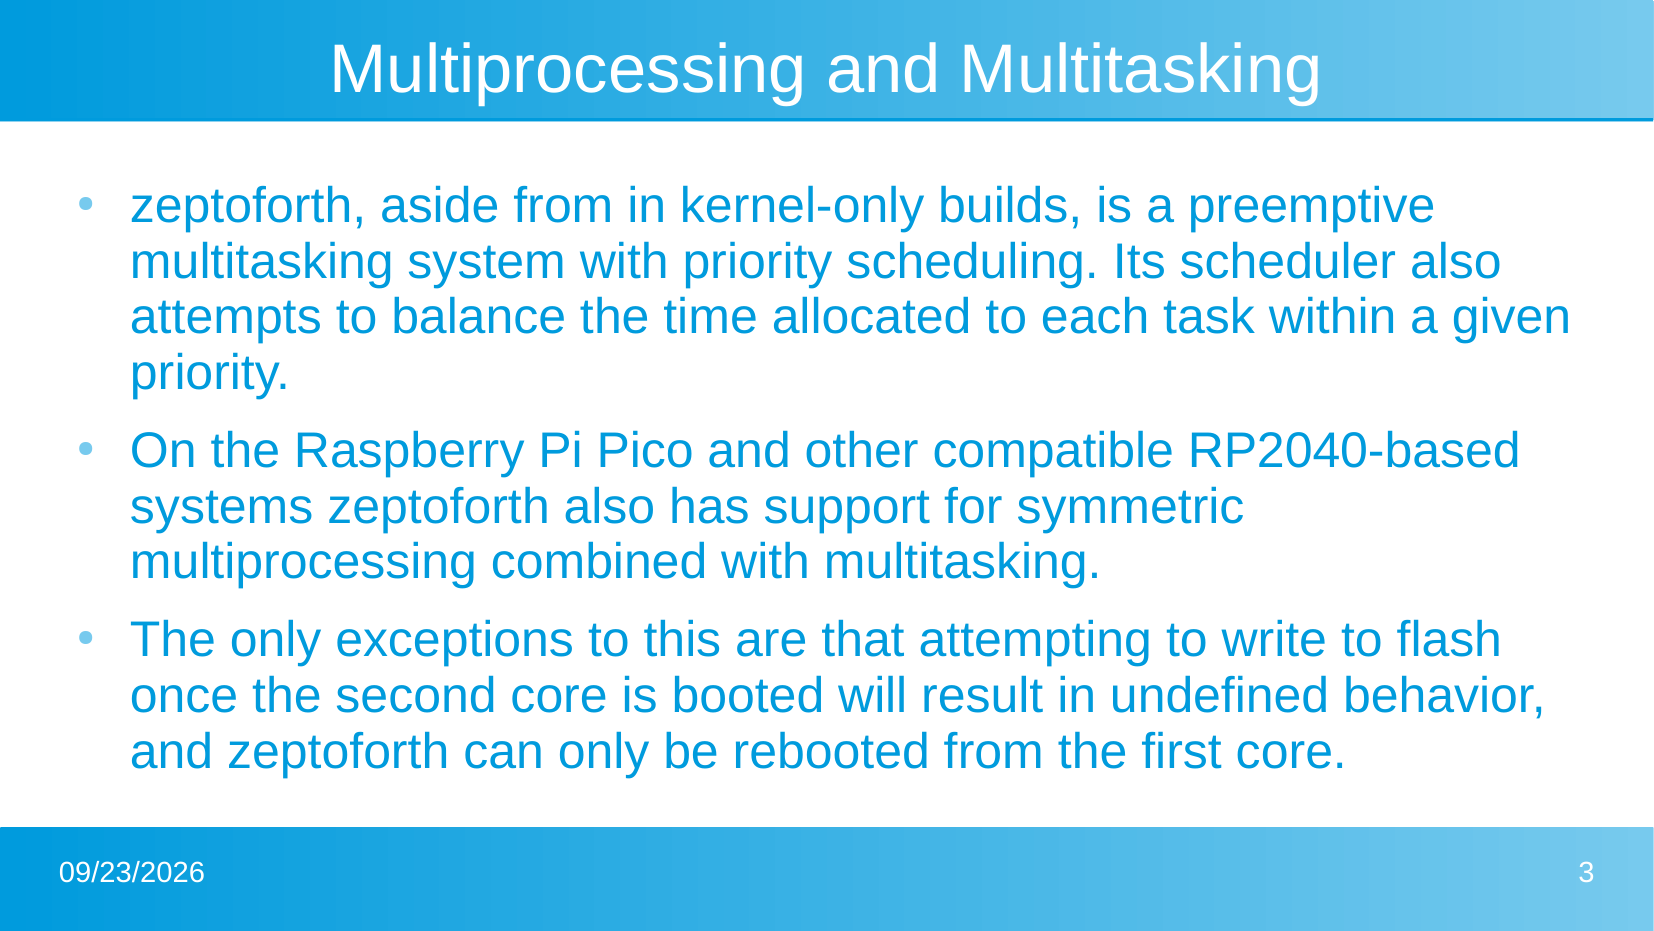

# Multiprocessing and Multitasking
zeptoforth, aside from in kernel-only builds, is a preemptive multitasking system with priority scheduling. Its scheduler also attempts to balance the time allocated to each task within a given priority.
On the Raspberry Pi Pico and other compatible RP2040-based systems zeptoforth also has support for symmetric multiprocessing combined with multitasking.
The only exceptions to this are that attempting to write to flash once the second core is booted will result in undefined behavior, and zeptoforth can only be rebooted from the first core.
3